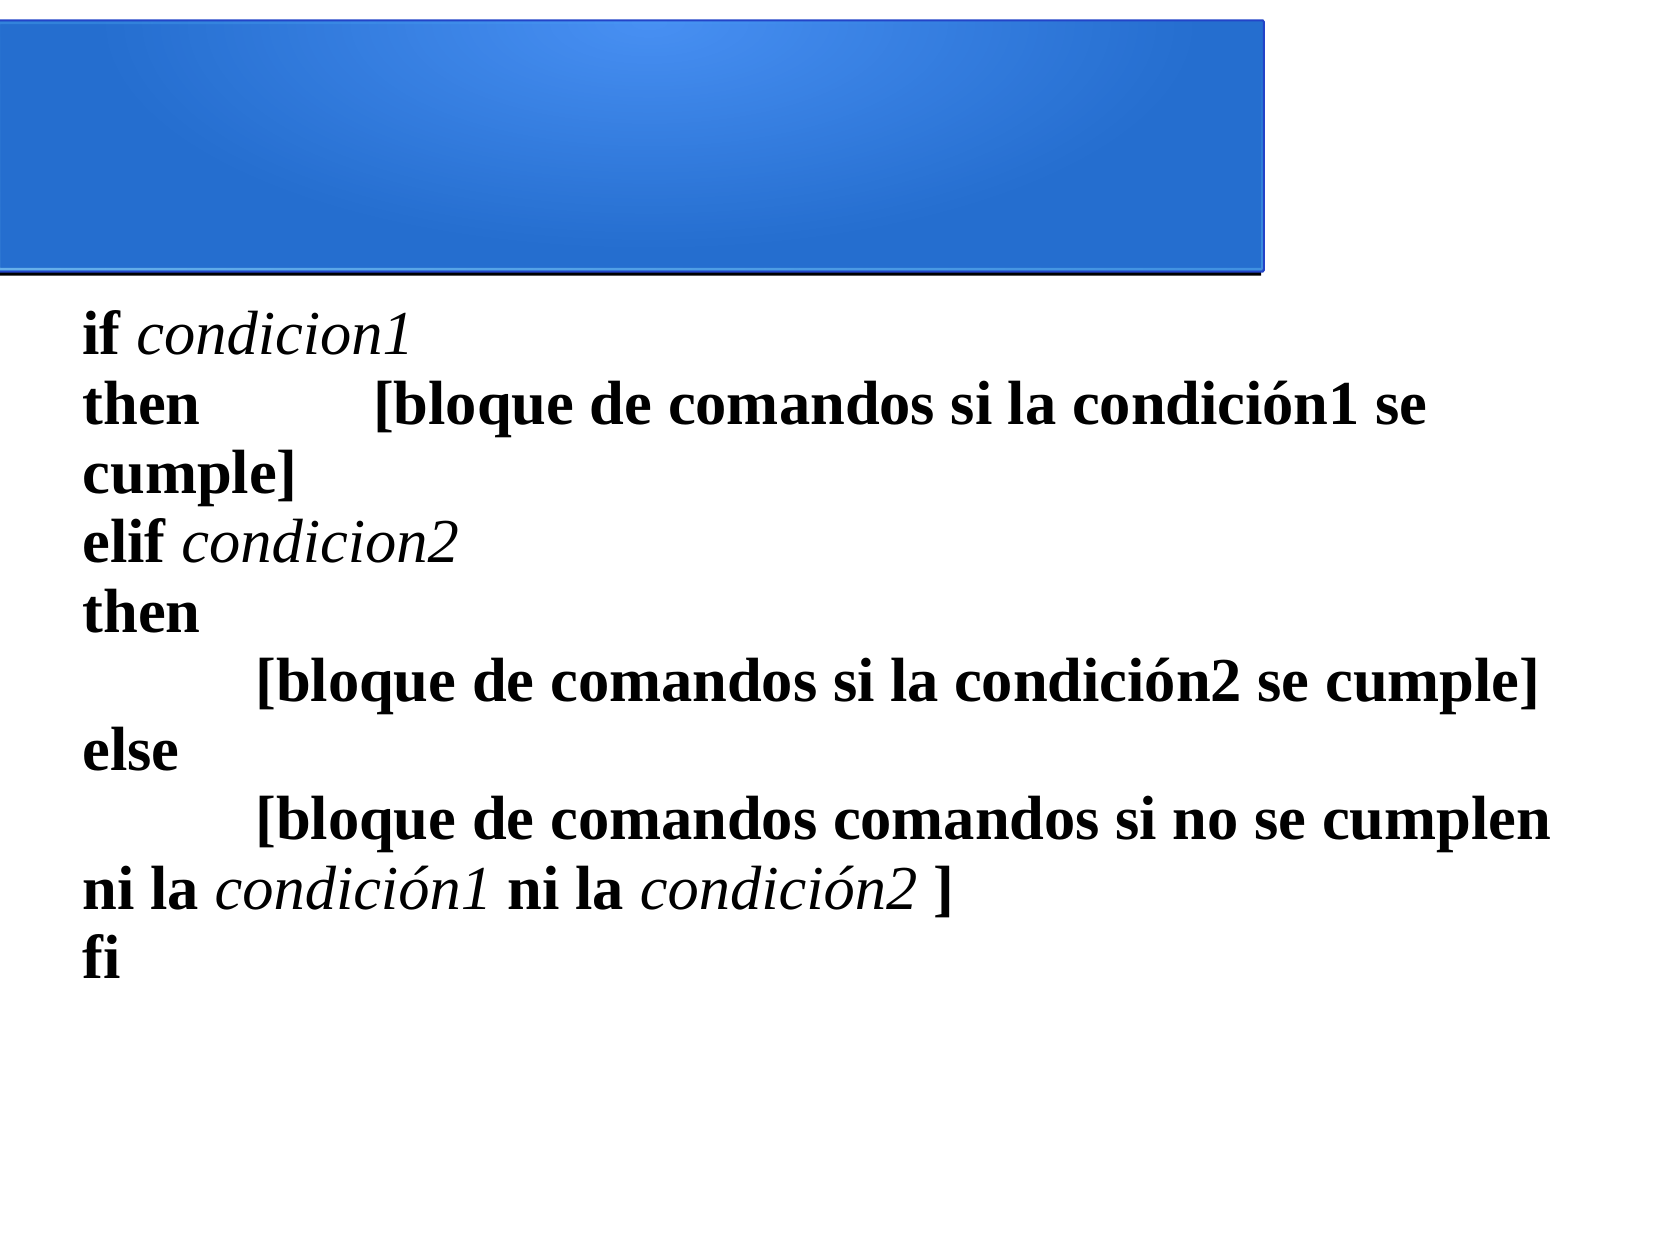

#
if condicion1
then           [bloque de comandos si la condición1 se cumple] 
elif condicion2
then
           [bloque de comandos si la condición2 se cumple] 
else
           [bloque de comandos comandos si no se cumplen ni la condición1 ni la condición2 ]  
fi